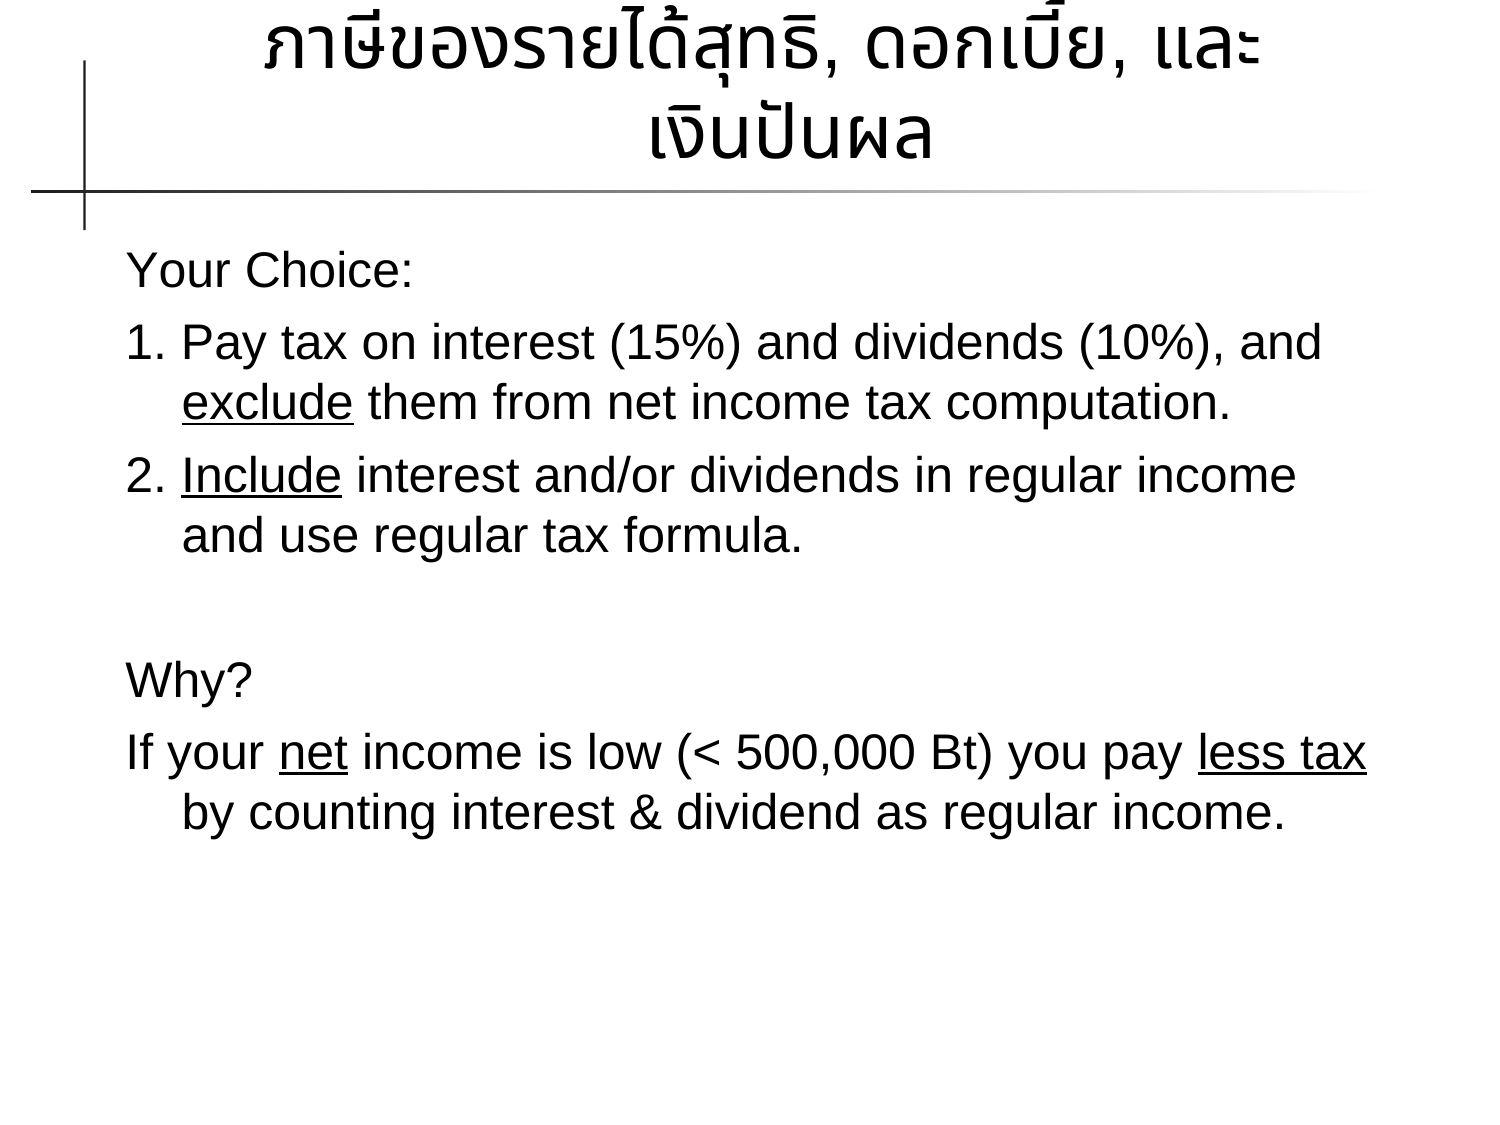

# ภาษีของรายได้สุทธิ, ดอกเบี้ย, และ เงินปันผล
Your Choice:
1. Pay tax on interest (15%) and dividends (10%), and exclude them from net income tax computation.
2. Include interest and/or dividends in regular income and use regular tax formula.
Why?
If your net income is low (< 500,000 Bt) you pay less tax by counting interest & dividend as regular income.